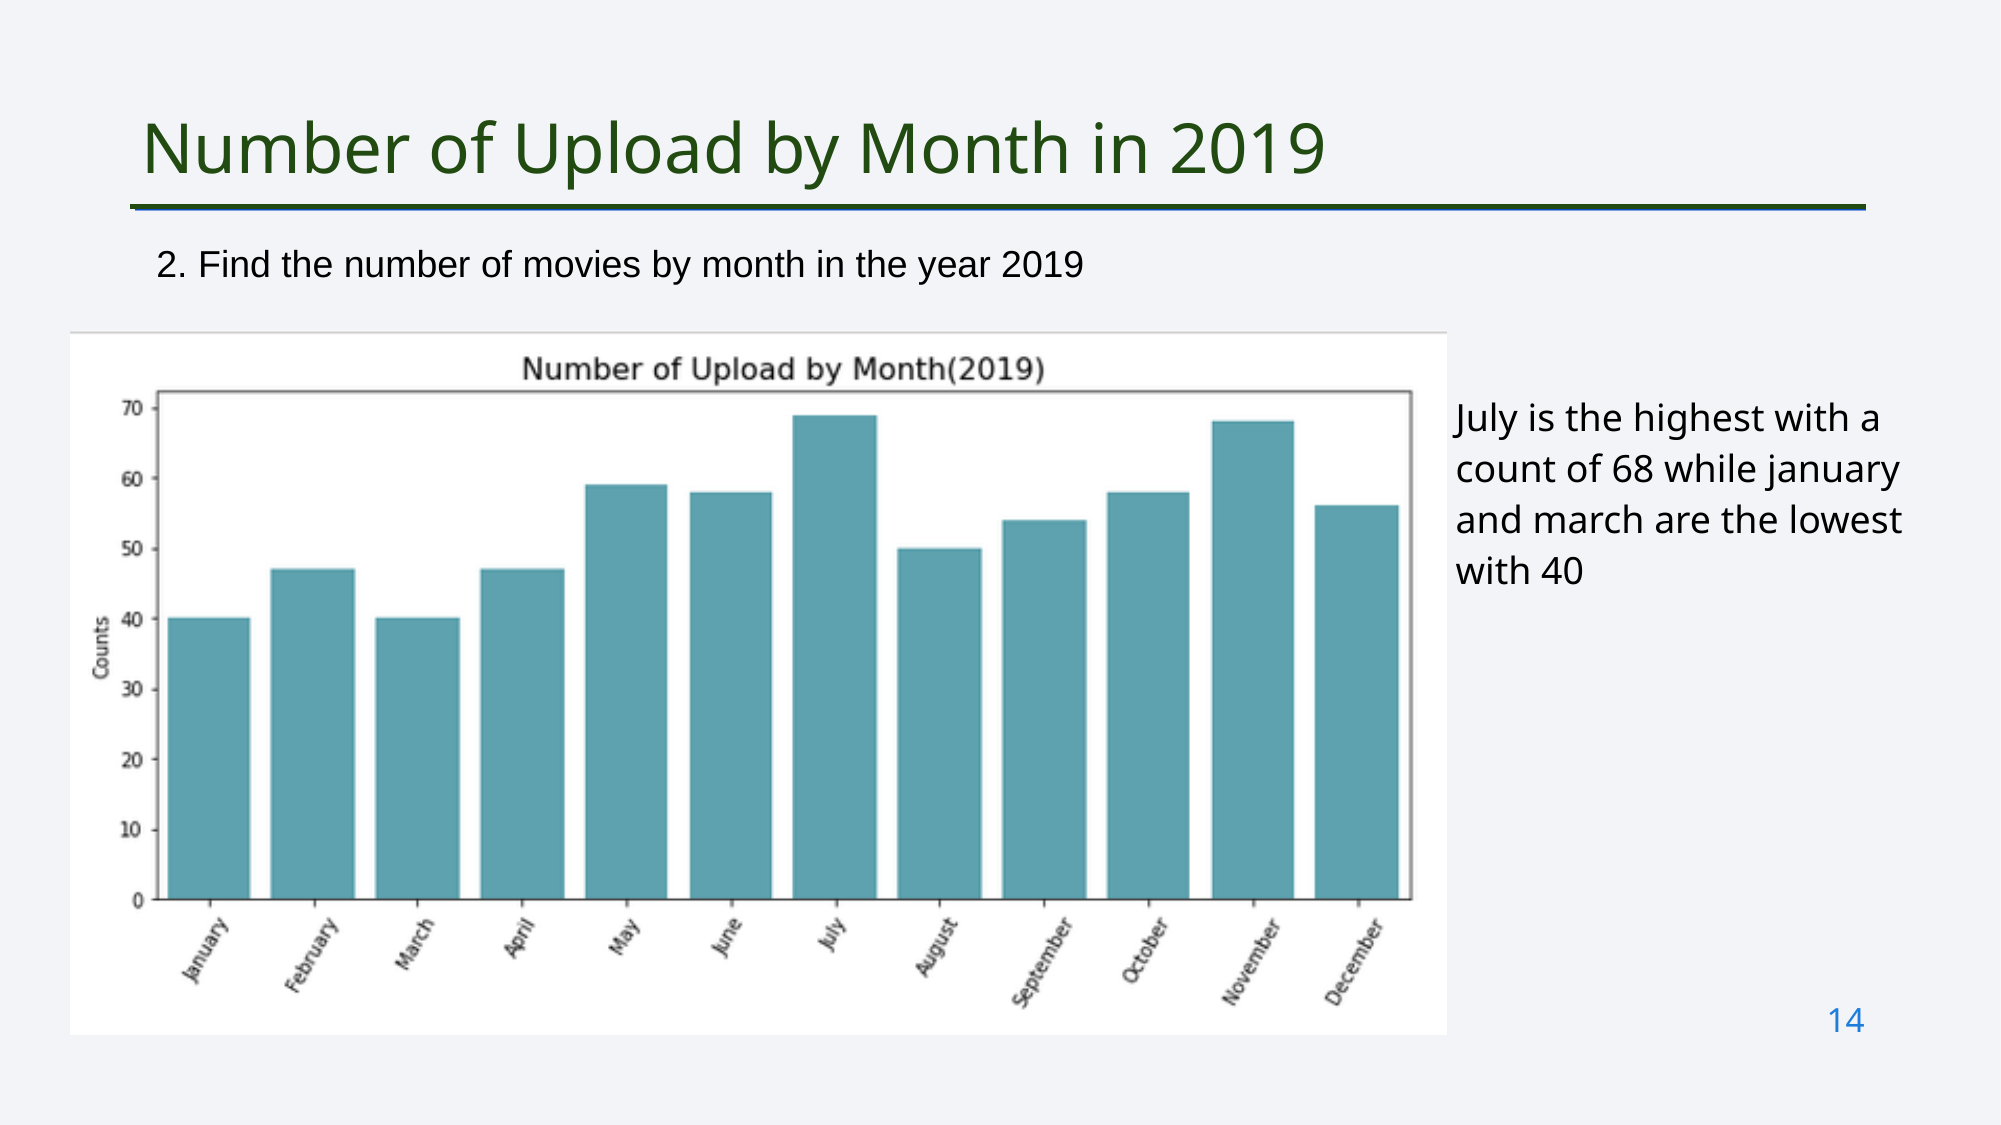

Number of Upload by Month in 2019
2. Find the number of movies by month in the year 2019
July is the highest with a count of 68 while january and march are the lowest with 40